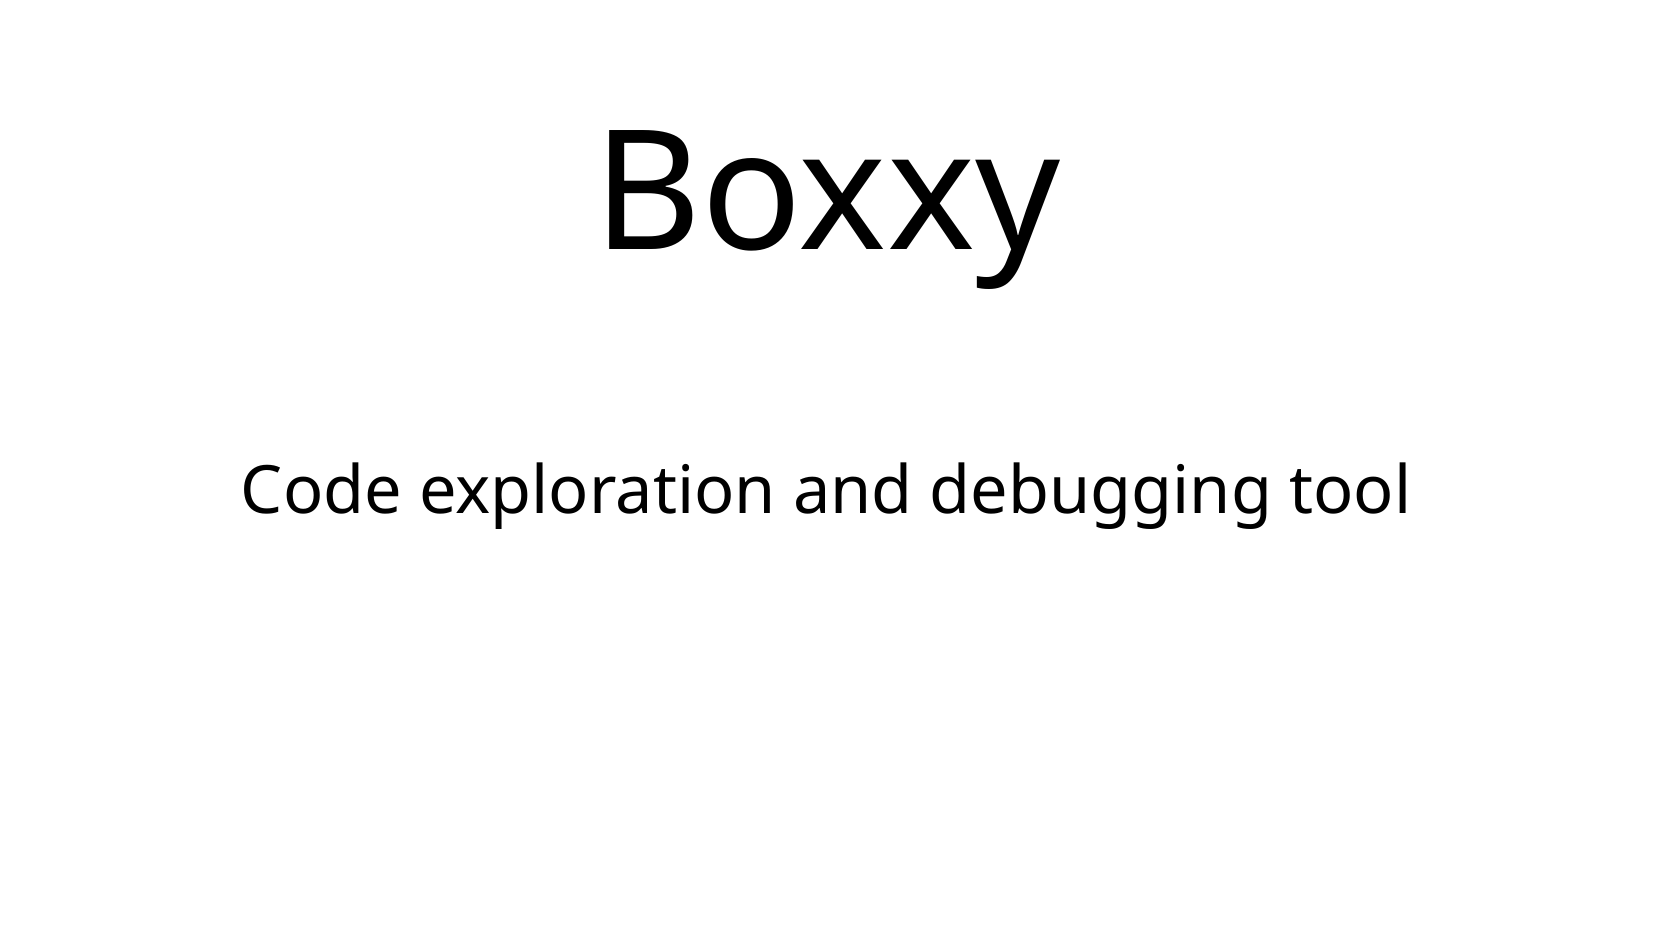

# Boxxy
Code exploration and debugging tool